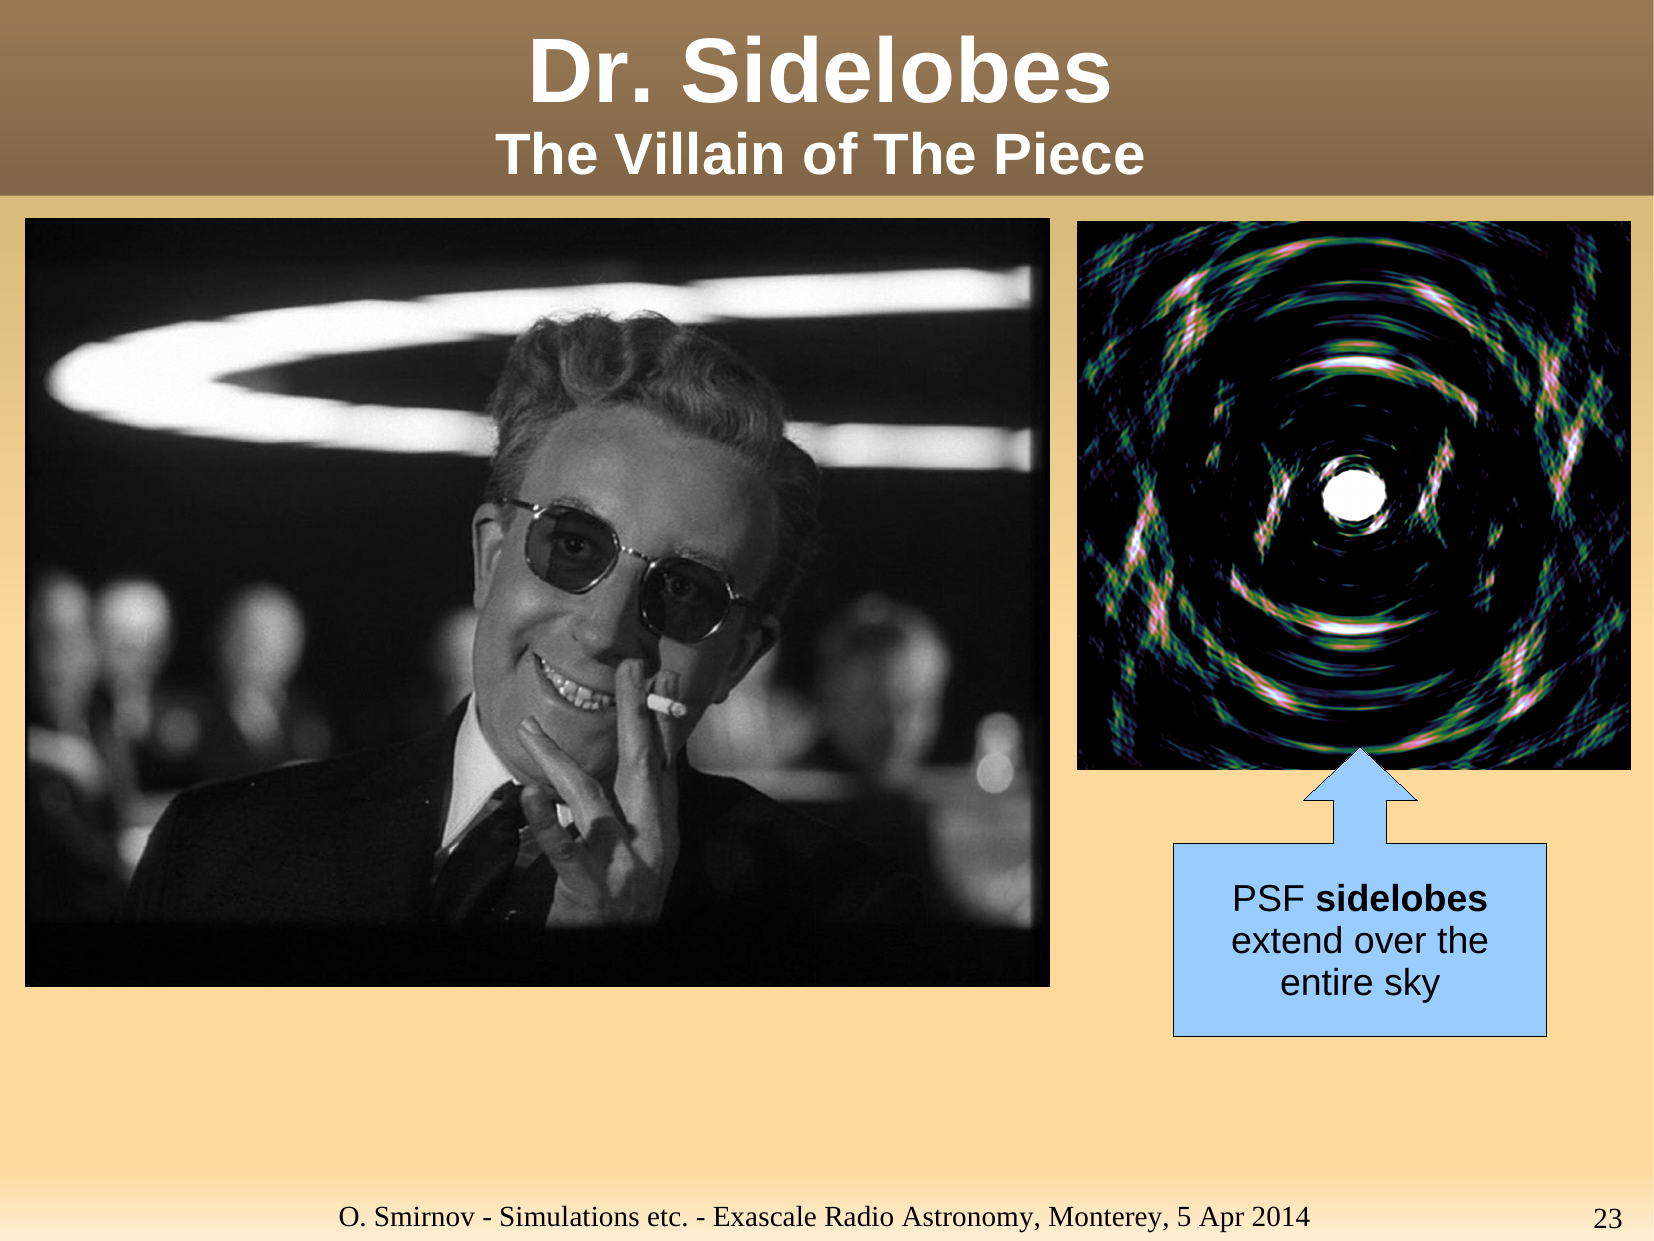

# Dr. Sidelobes The Villain of The Piece
PSF sidelobes
extend over the
entire sky
O. Smirnov - Simulations etc. - Exascale Radio Astronomy, Monterey, 5 Apr 2014
23